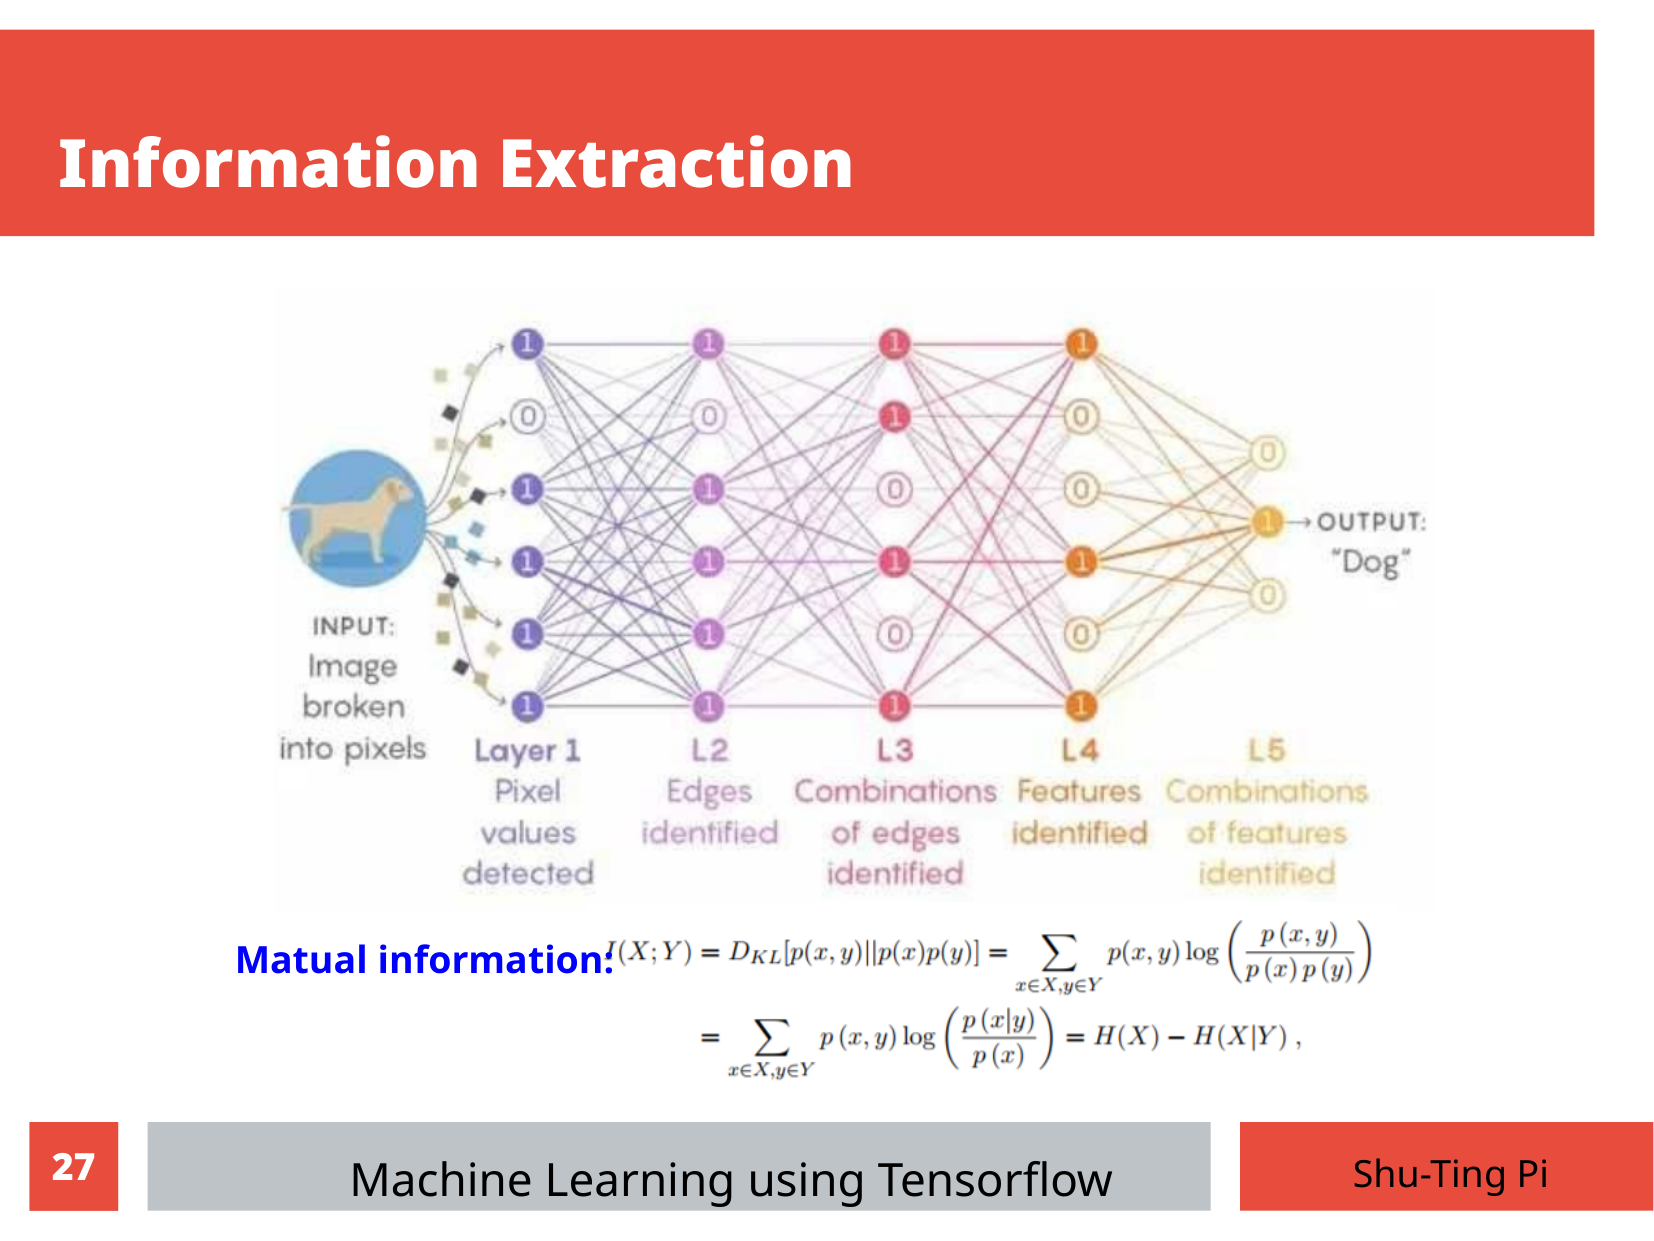

# Information Extraction
Matual information:
27
Machine Learning using Tensorflow
Shu-Ting Pi